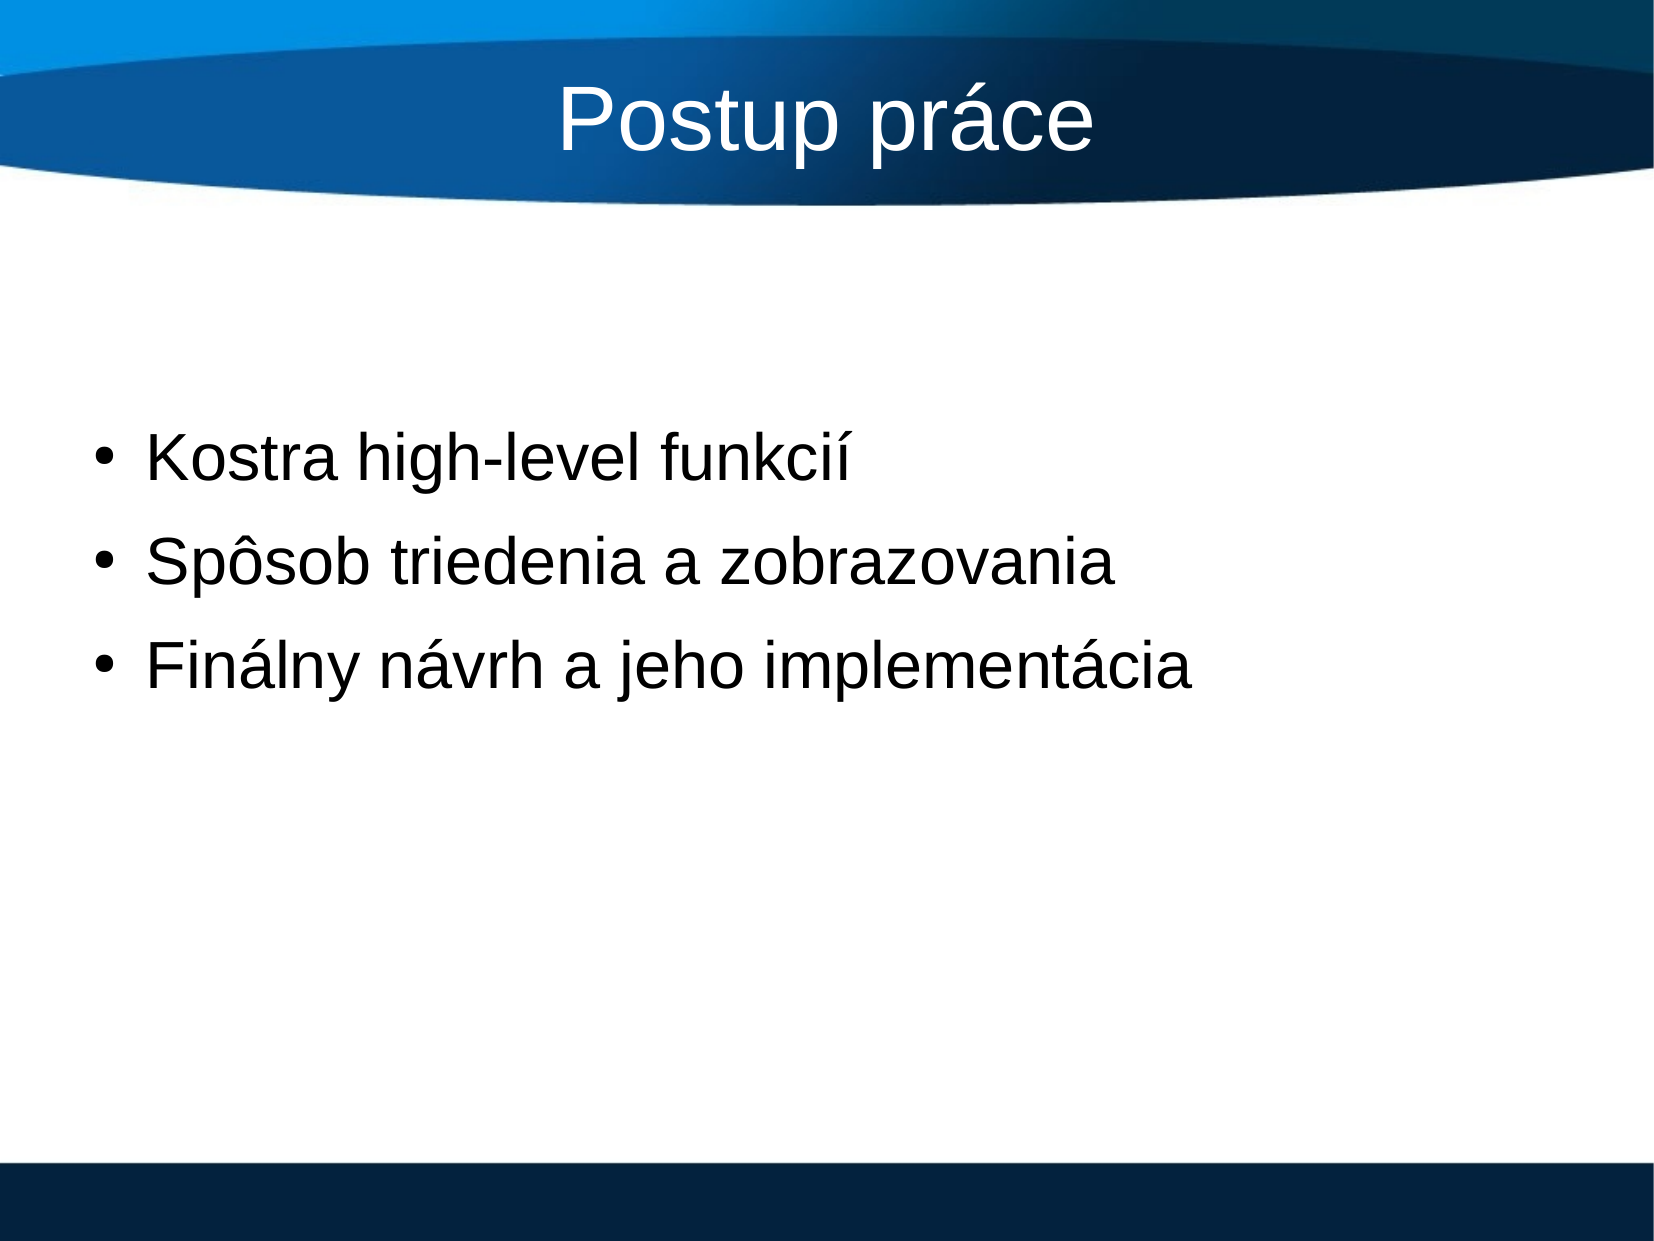

# Postup práce
Kostra high-level funkcií
Spôsob triedenia a zobrazovania
Finálny návrh a jeho implementácia